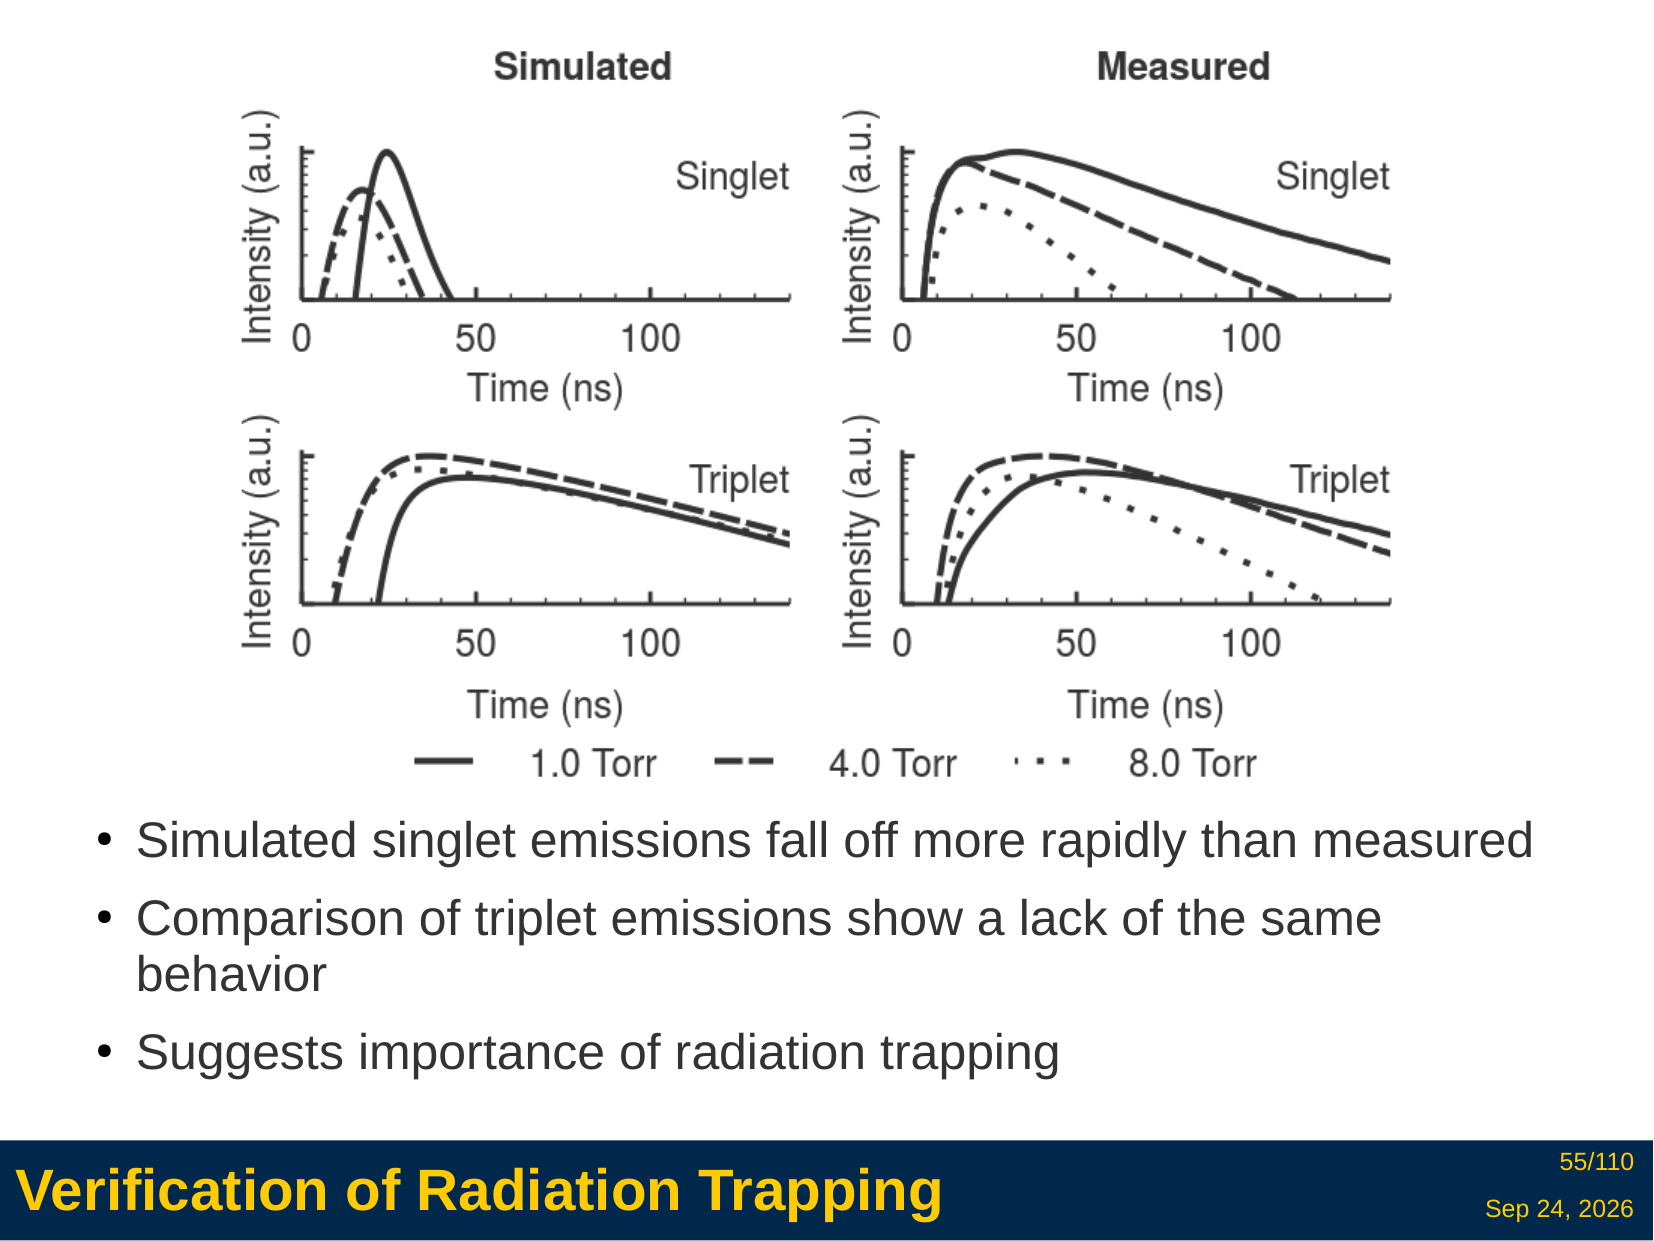

Simulated singlet emissions fall off more rapidly than measured
Comparison of triplet emissions show a lack of the same behavior
Suggests importance of radiation trapping
# Verification of Radiation Trapping
55